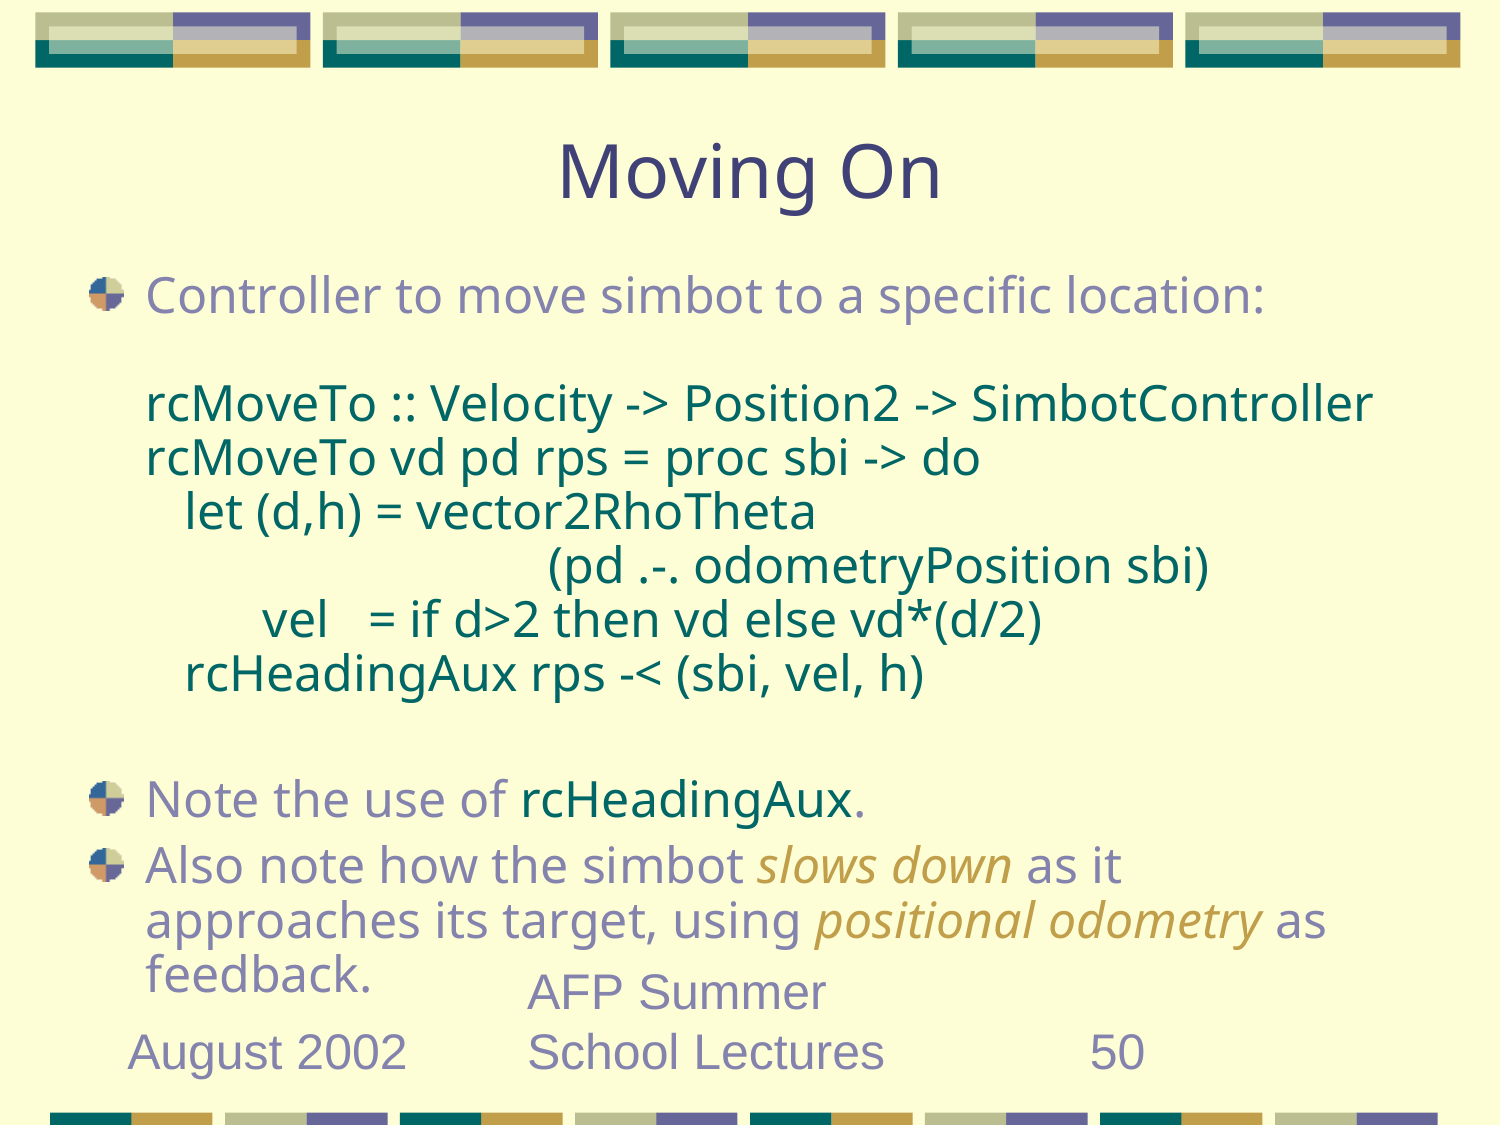

# Moving On
Controller to move simbot to a specific location:
rcMoveTo :: Velocity -> Position2 -> SimbotController
rcMoveTo vd pd rps = proc sbi -> do
 let (d,h) = vector2RhoTheta
 (pd .-. odometryPosition sbi)
 vel = if d>2 then vd else vd*(d/2)
 rcHeadingAux rps -< (sbi, vel, h)
Note the use of rcHeadingAux.
Also note how the simbot slows down as it approaches its target, using positional odometry as feedback.
August 2002
50